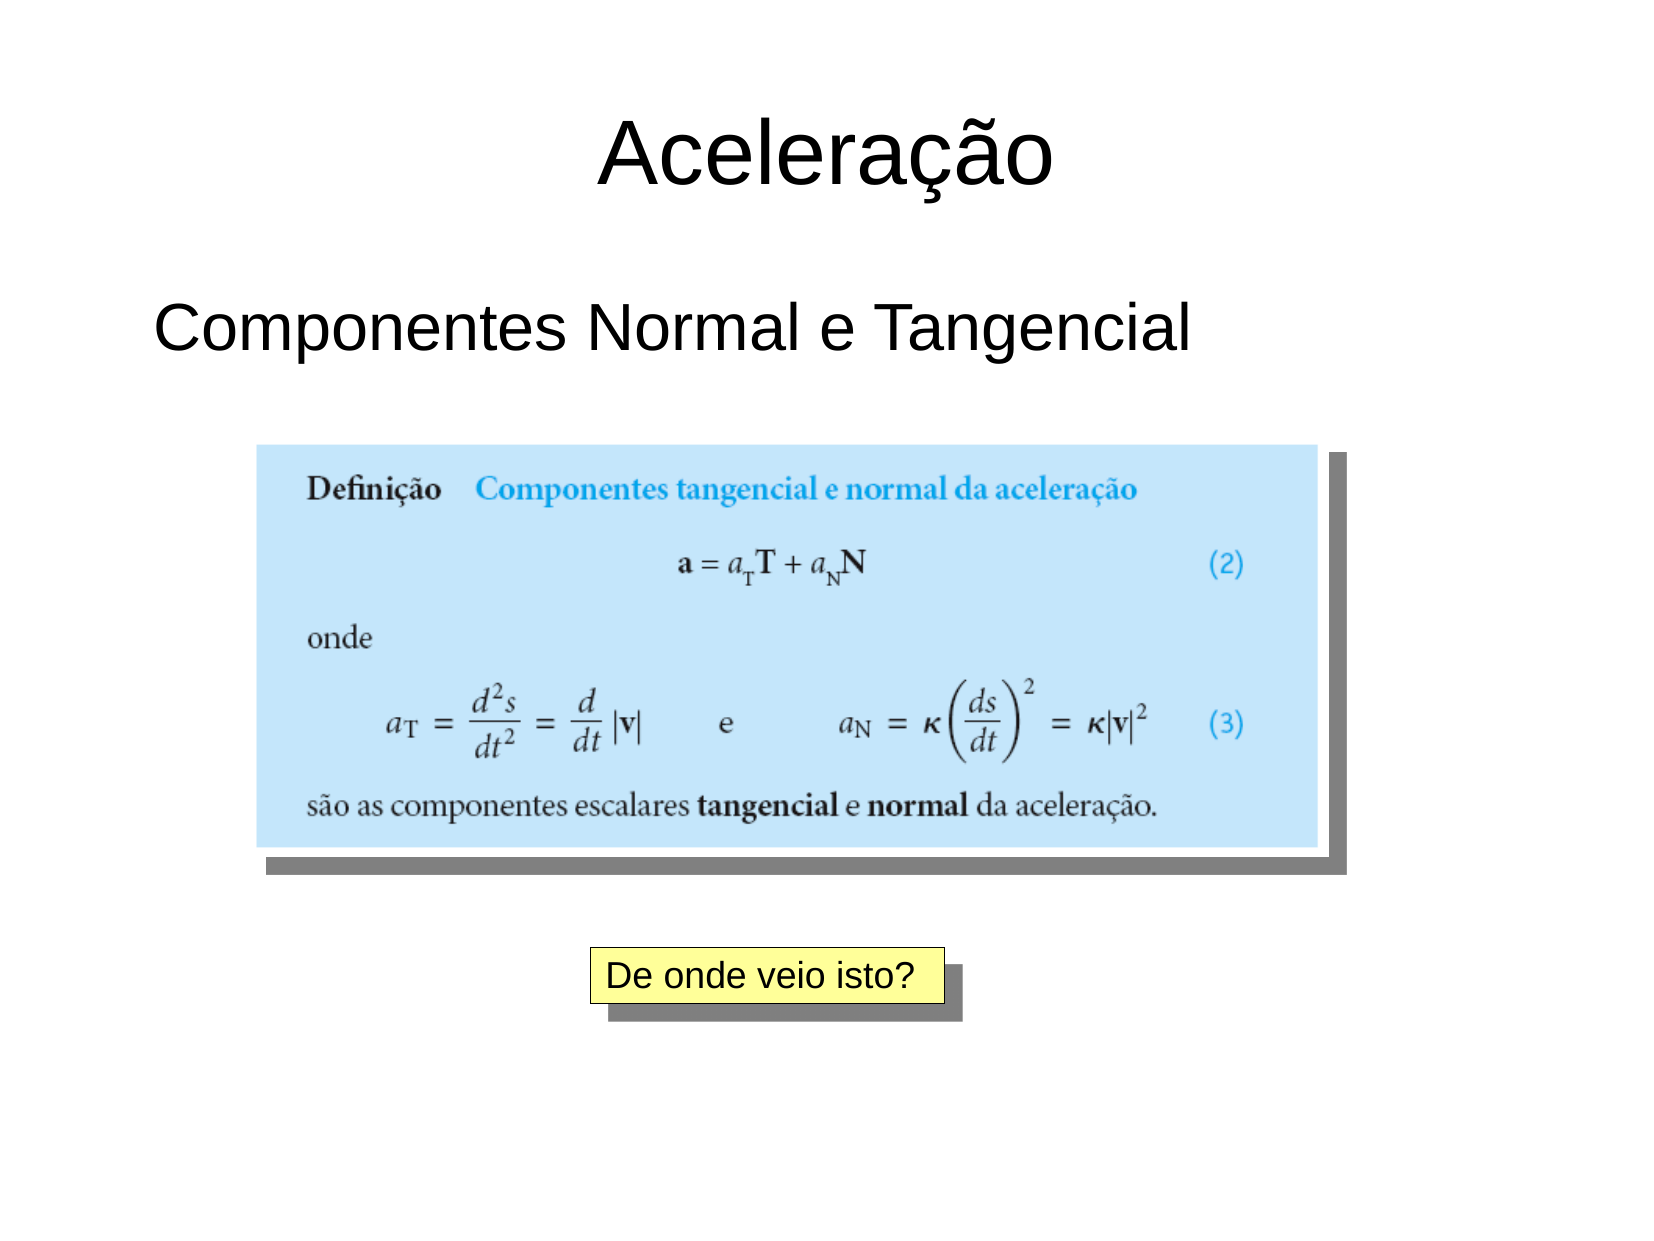

# Aceleração
Componentes Normal e Tangencial
De onde veio isto?